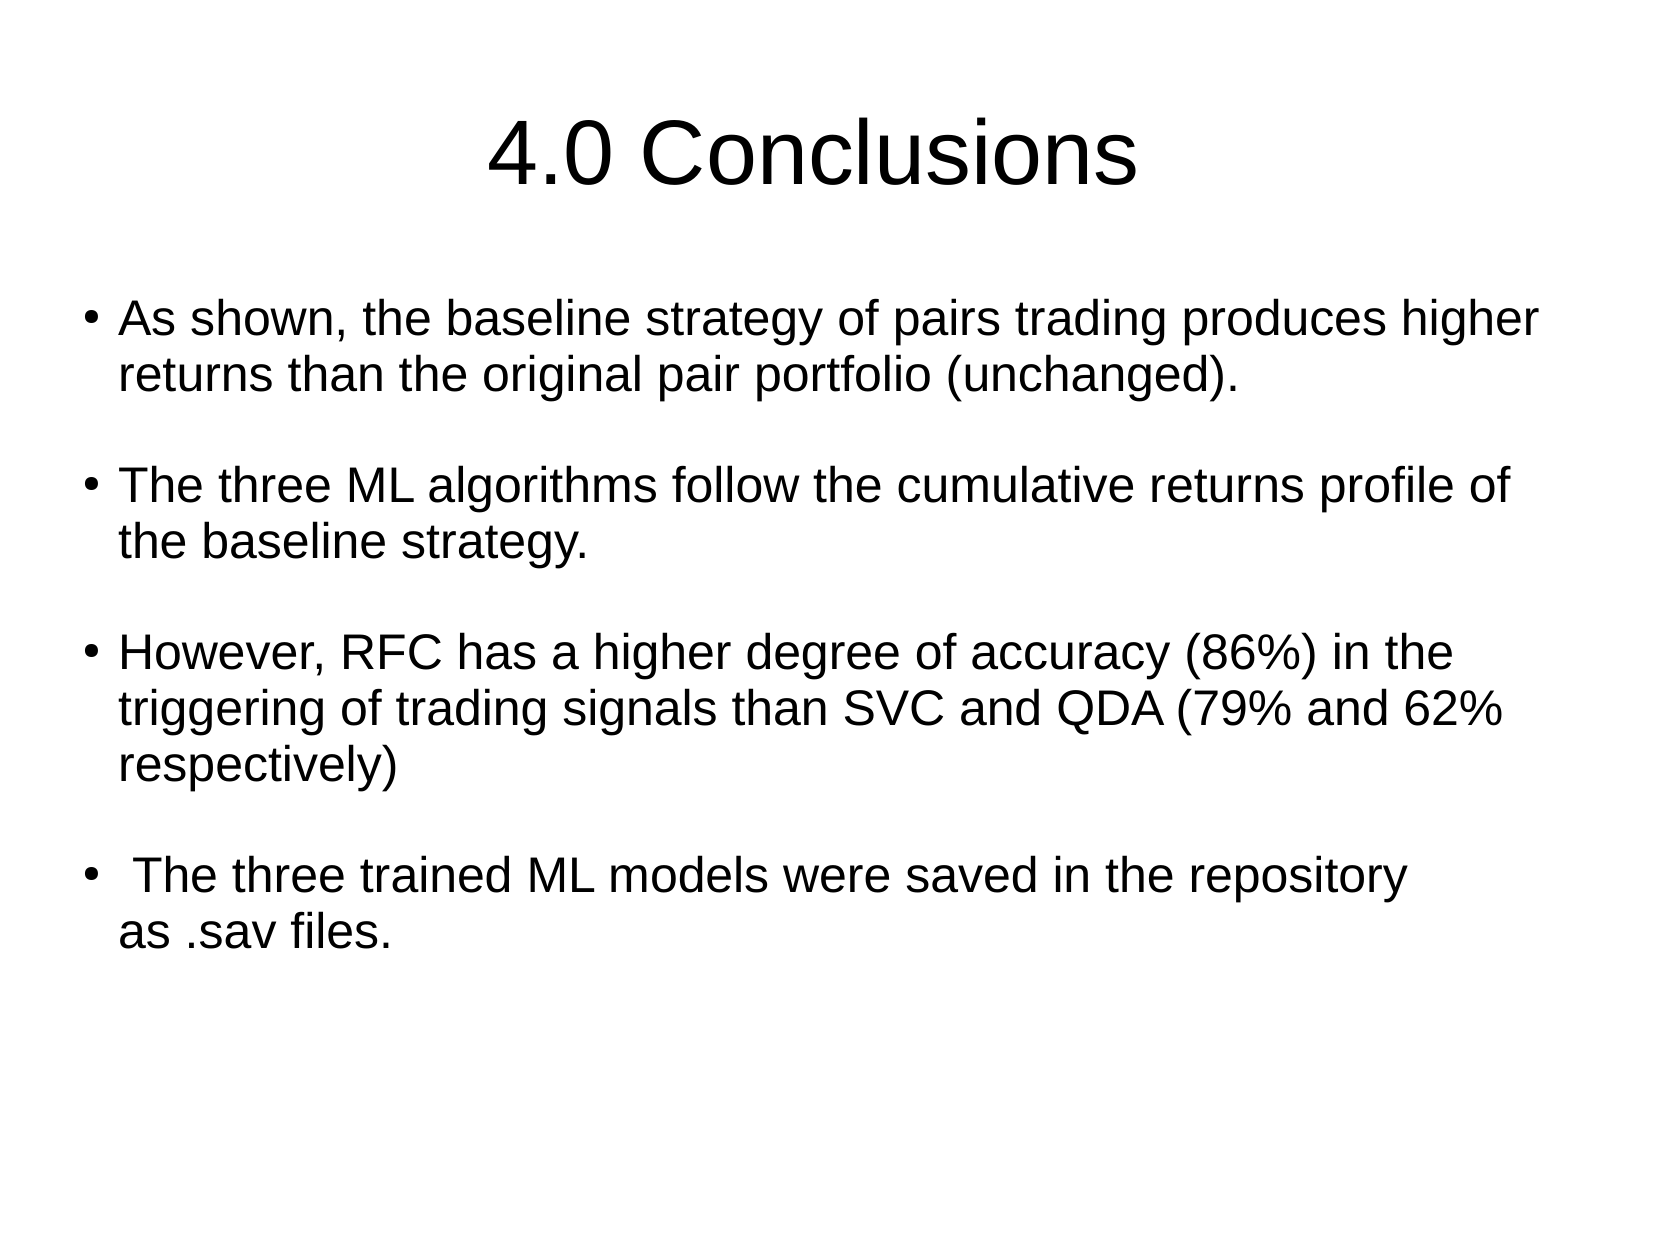

# 4.0 Conclusions
As shown, the baseline strategy of pairs trading produces higher returns than the original pair portfolio (unchanged).
The three ML algorithms follow the cumulative returns profile of the baseline strategy.
However, RFC has a higher degree of accuracy (86%) in the triggering of trading signals than SVC and QDA (79% and 62% respectively)
 The three trained ML models were saved in the repository as .sav files.